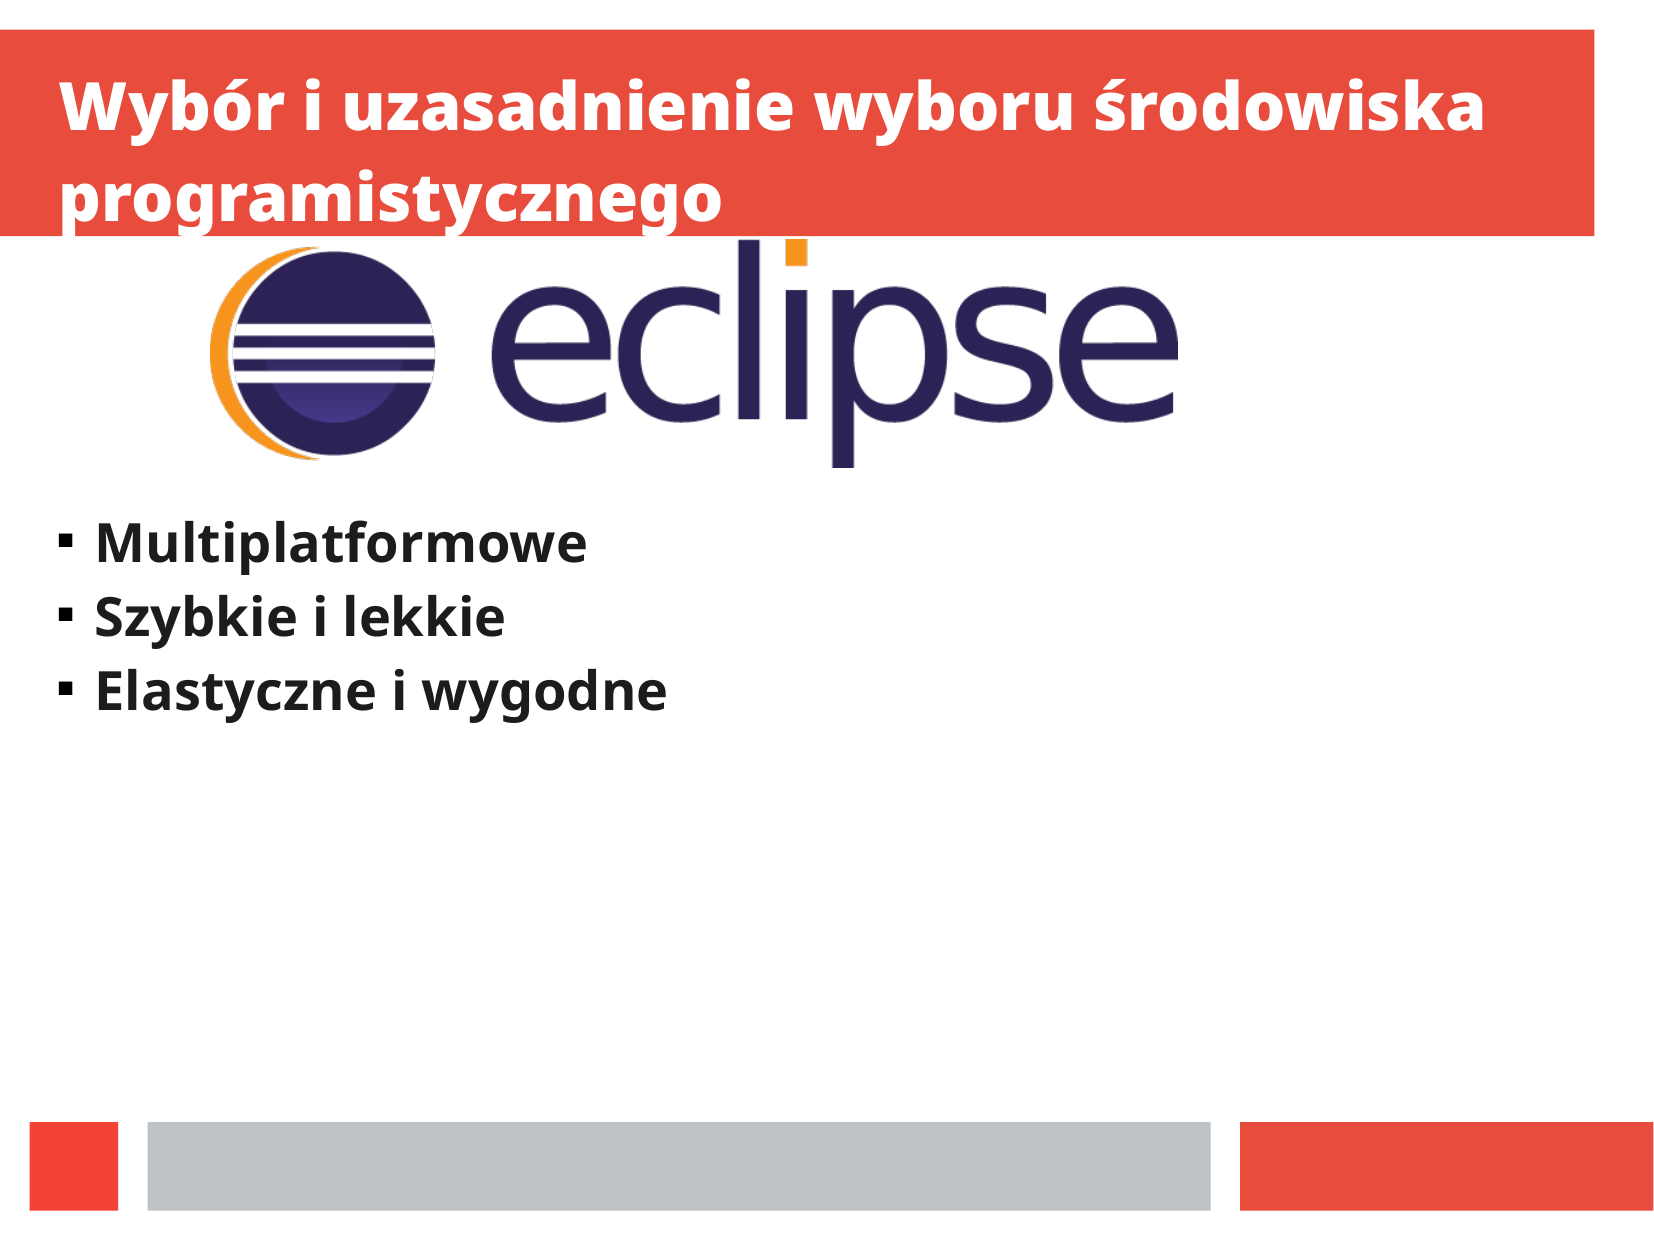

# Wybór i uzasadnienie wyboru środowiska programistycznego
Multiplatformowe
Szybkie i lekkie
Elastyczne i wygodne